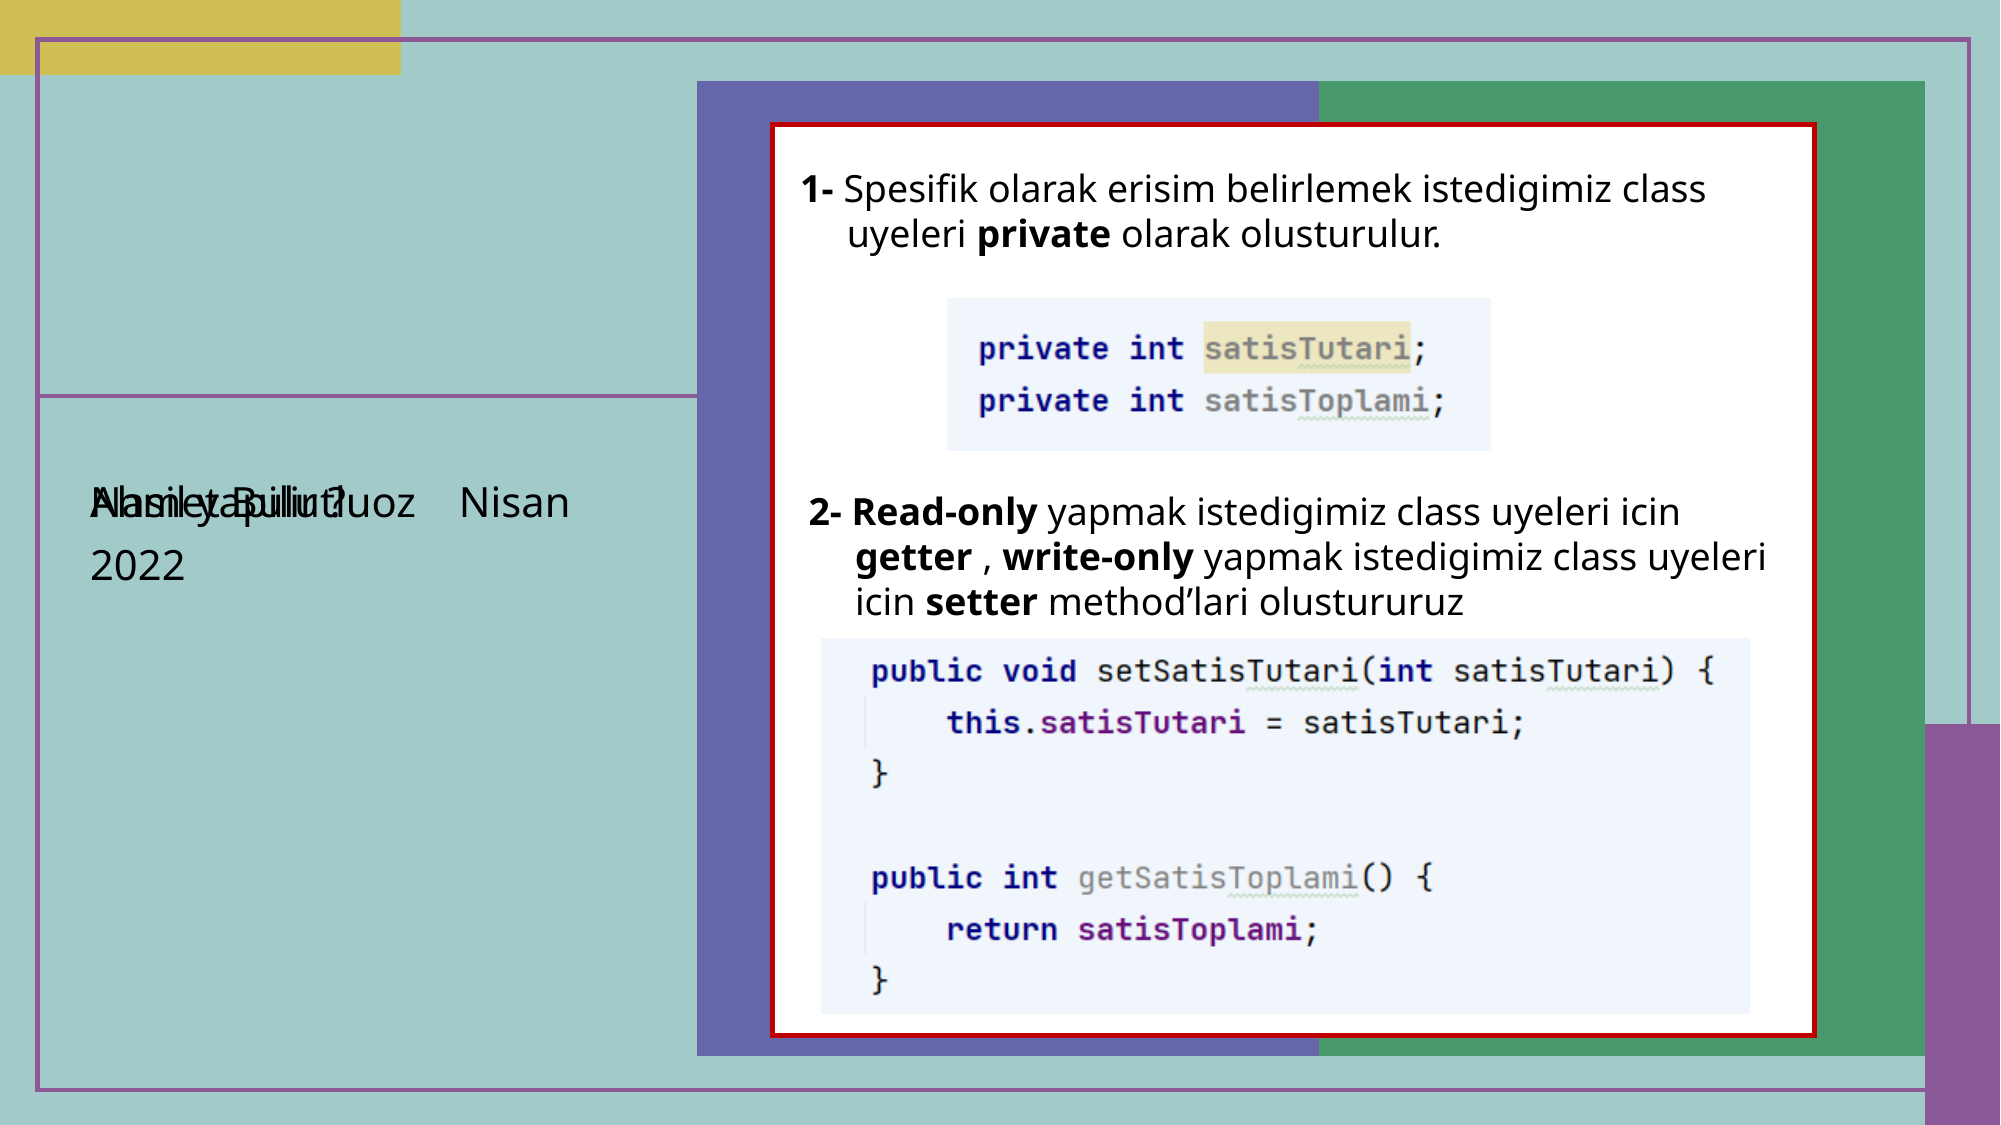

1- Spesifik olarak erisim belirlemek istedigimiz class uyeleri private olarak olusturulur.
# Encapsulation
Nasil yapilir ?
Ahmet Bulutluoz Nisan 2022
2- Read-only yapmak istedigimiz class uyeleri icin getter , write-only yapmak istedigimiz class uyeleri icin setter method’lari olustururuz